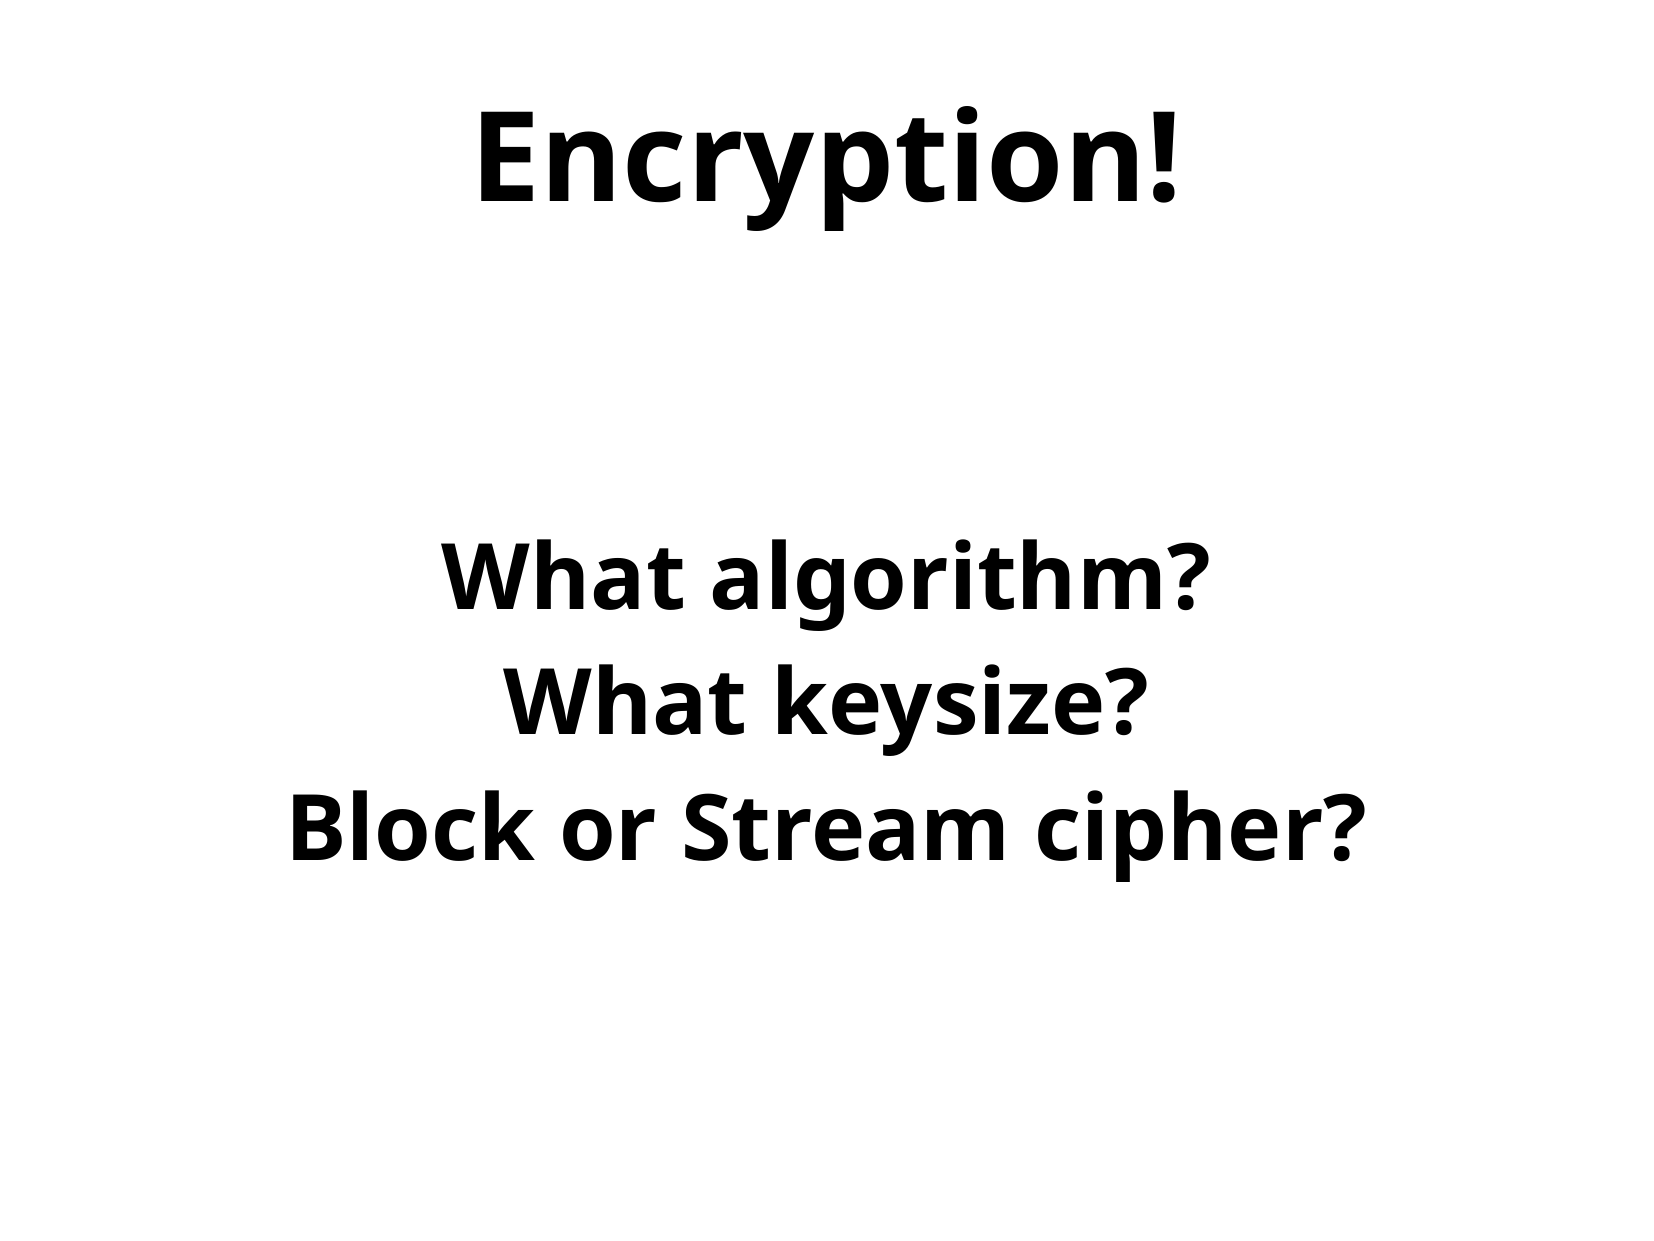

Encryption!
# What algorithm?
What keysize?
Block or Stream cipher?